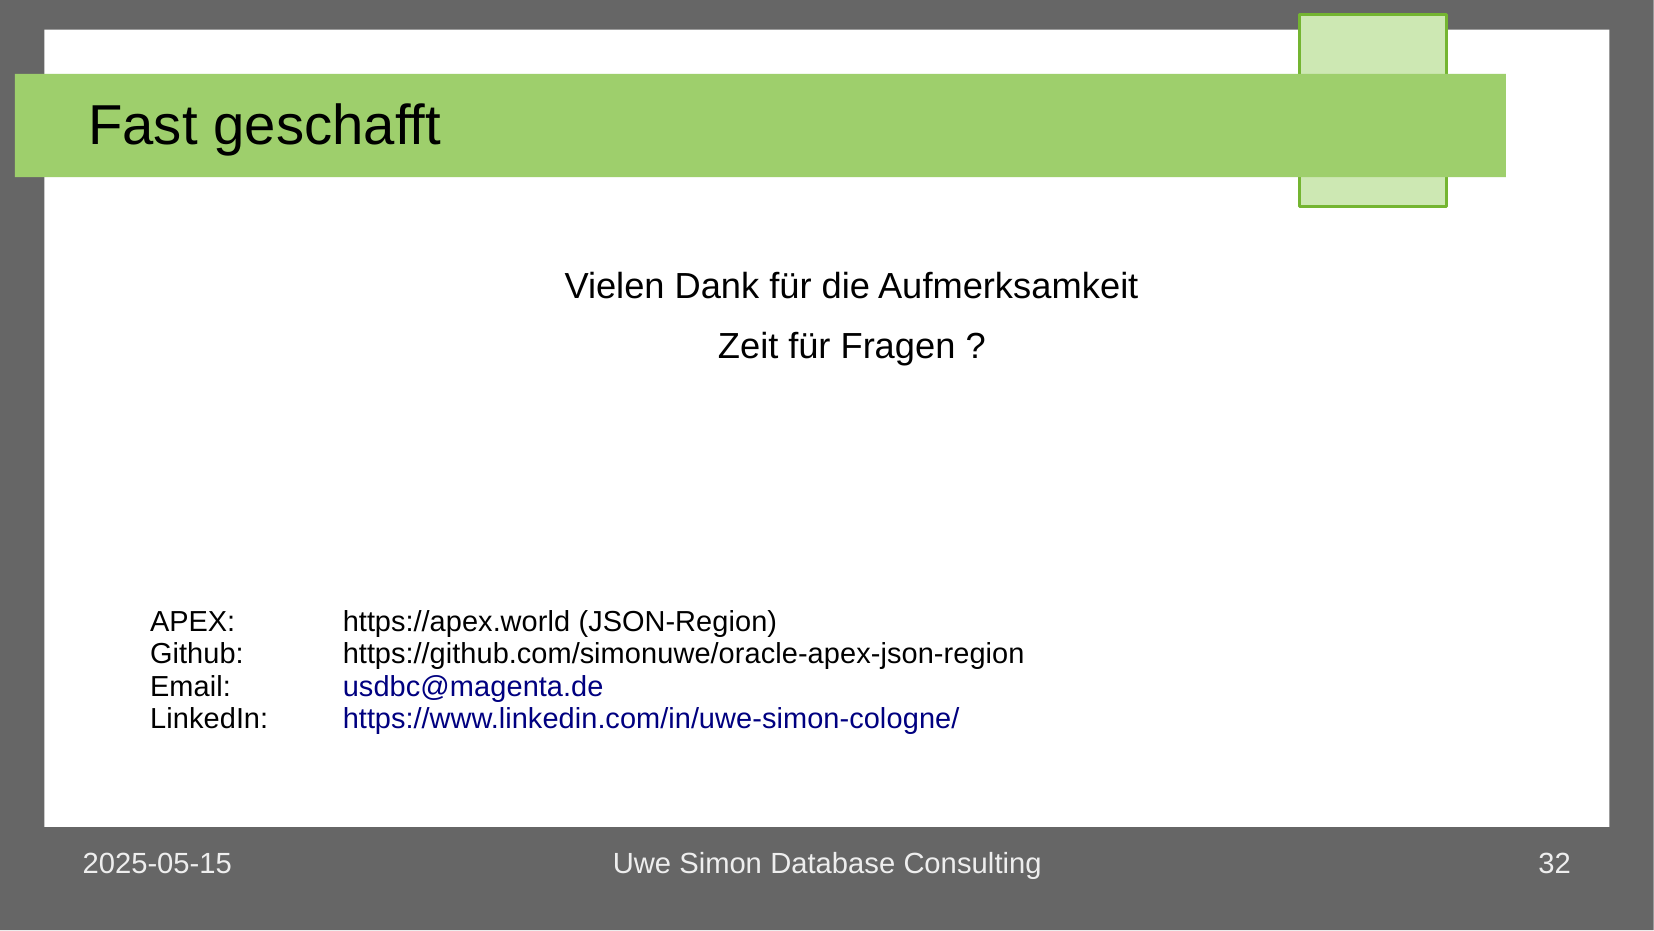

# Fast geschafft
Vielen Dank für die Aufmerksamkeit
Zeit für Fragen ?
APEX:	 	https://apex.world (JSON-Region)
Github:	 	https://github.com/simonuwe/oracle-apex-json-region
Email:	 	usdbc@magenta.de
LinkedIn:		https://www.linkedin.com/in/uwe-simon-cologne/
2024-04-24
Uwe Simon Database Consulting
32